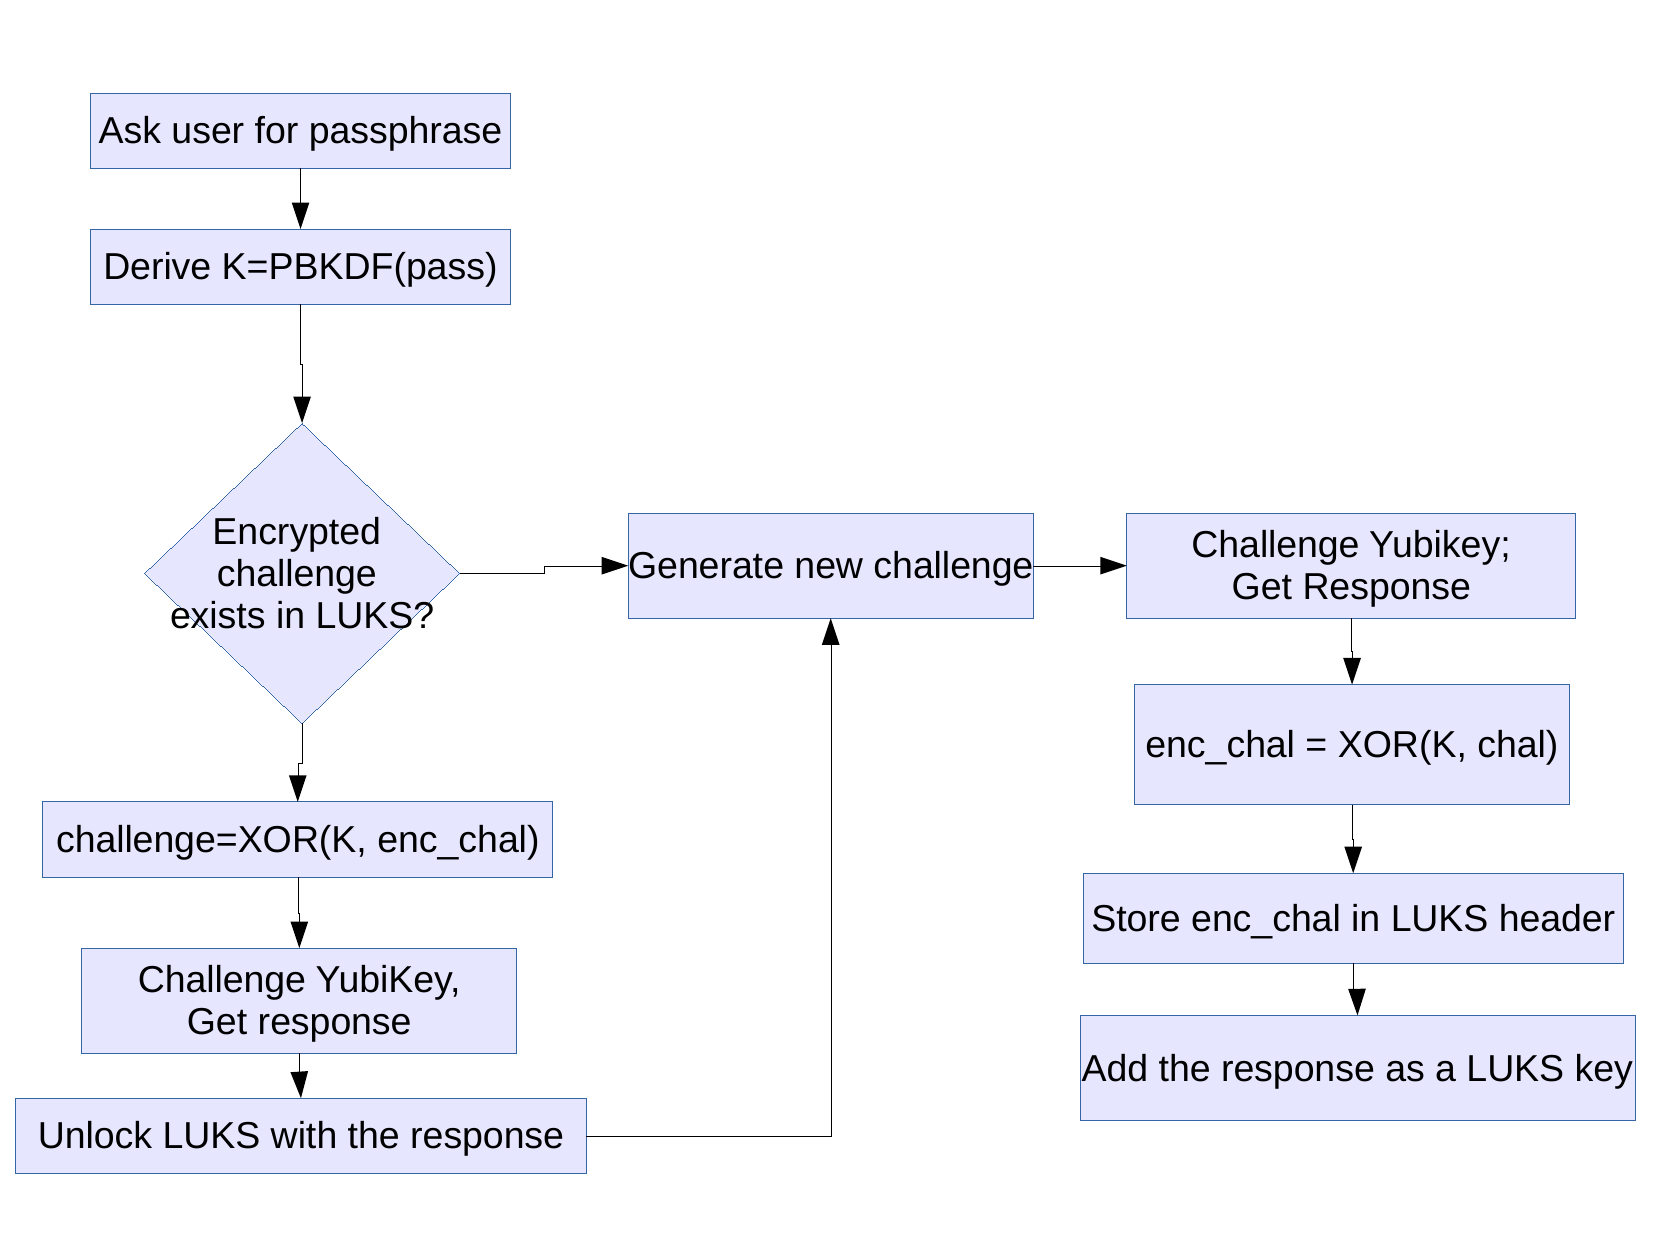

Ask user for passphrase
Derive K=PBKDF(pass)
Encrypted
challenge
exists in LUKS?
Generate new challenge
Challenge Yubikey;
Get Response
enc_chal = XOR(K, chal)
challenge=XOR(K, enc_chal)
Store enc_chal in LUKS header
Challenge YubiKey,
Get response
Add the response as a LUKS key
Unlock LUKS with the response